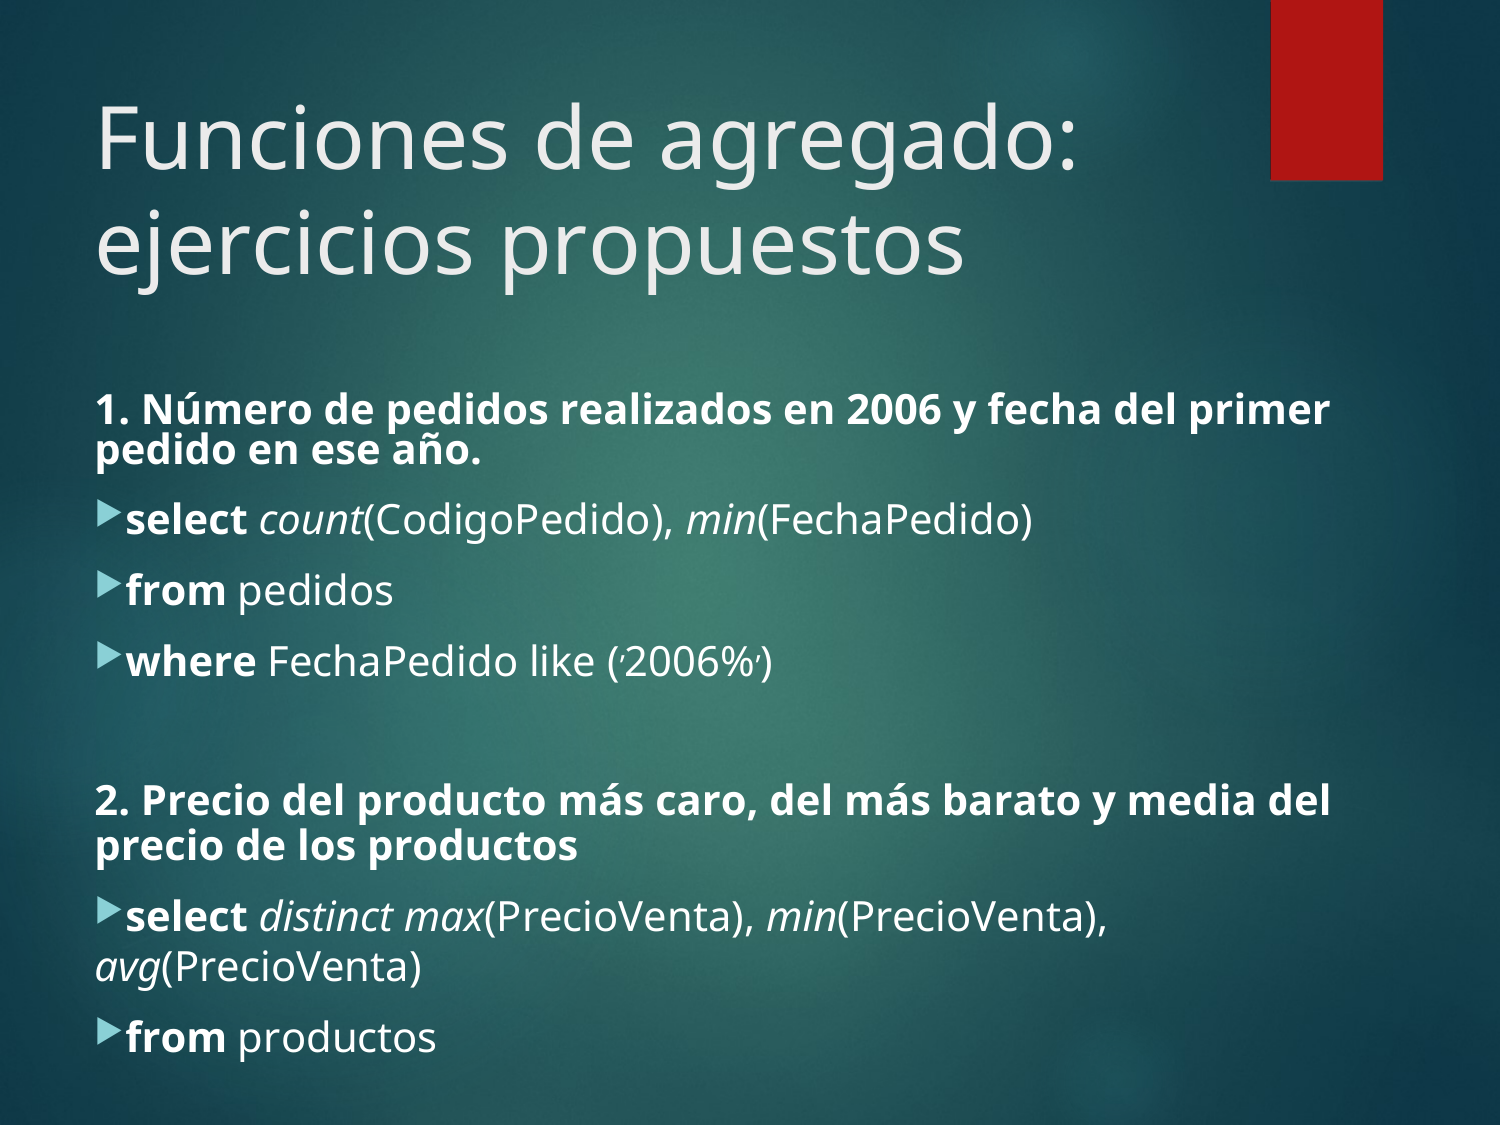

# Funciones de agregado: ejercicios propuestos
1. Número de pedidos realizados en 2006 y fecha del primer pedido en ese año.
select count(CodigoPedido), min(FechaPedido)
from pedidos
where FechaPedido like (’2006%’)
2. Precio del producto más caro, del más barato y media del precio de los productos
select distinct max(PrecioVenta), min(PrecioVenta), avg(PrecioVenta)
from productos